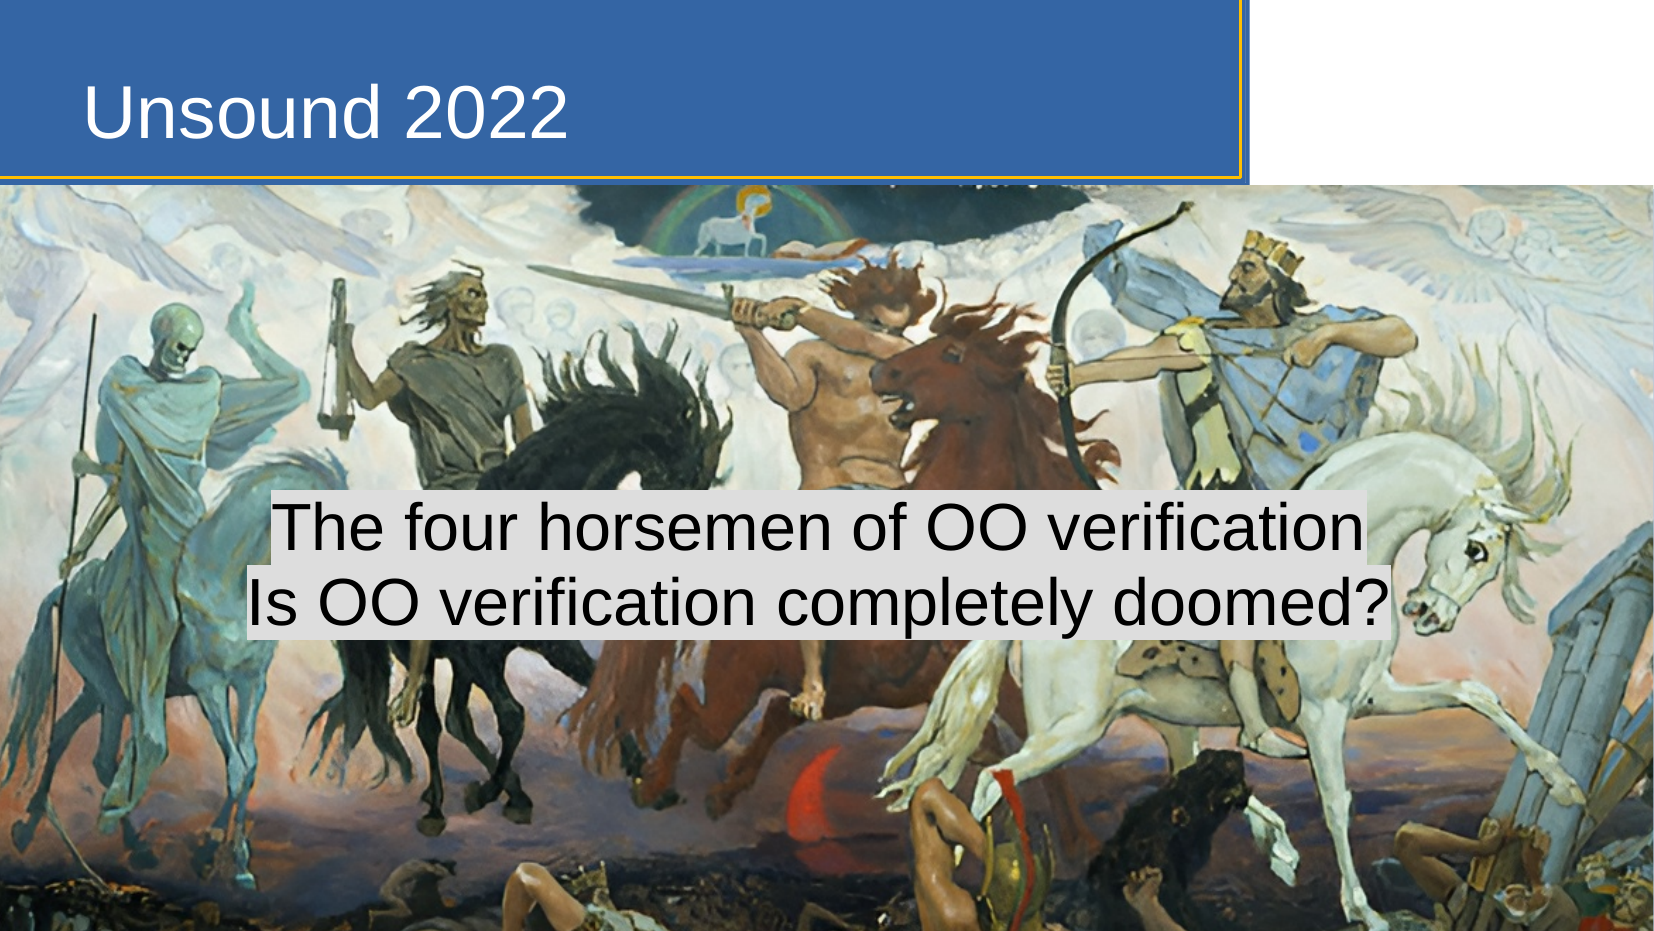

# Unsound 2022
The four horsemen of OO verification
Is OO verification completely doomed?
Marco Servetto, VUW ECS